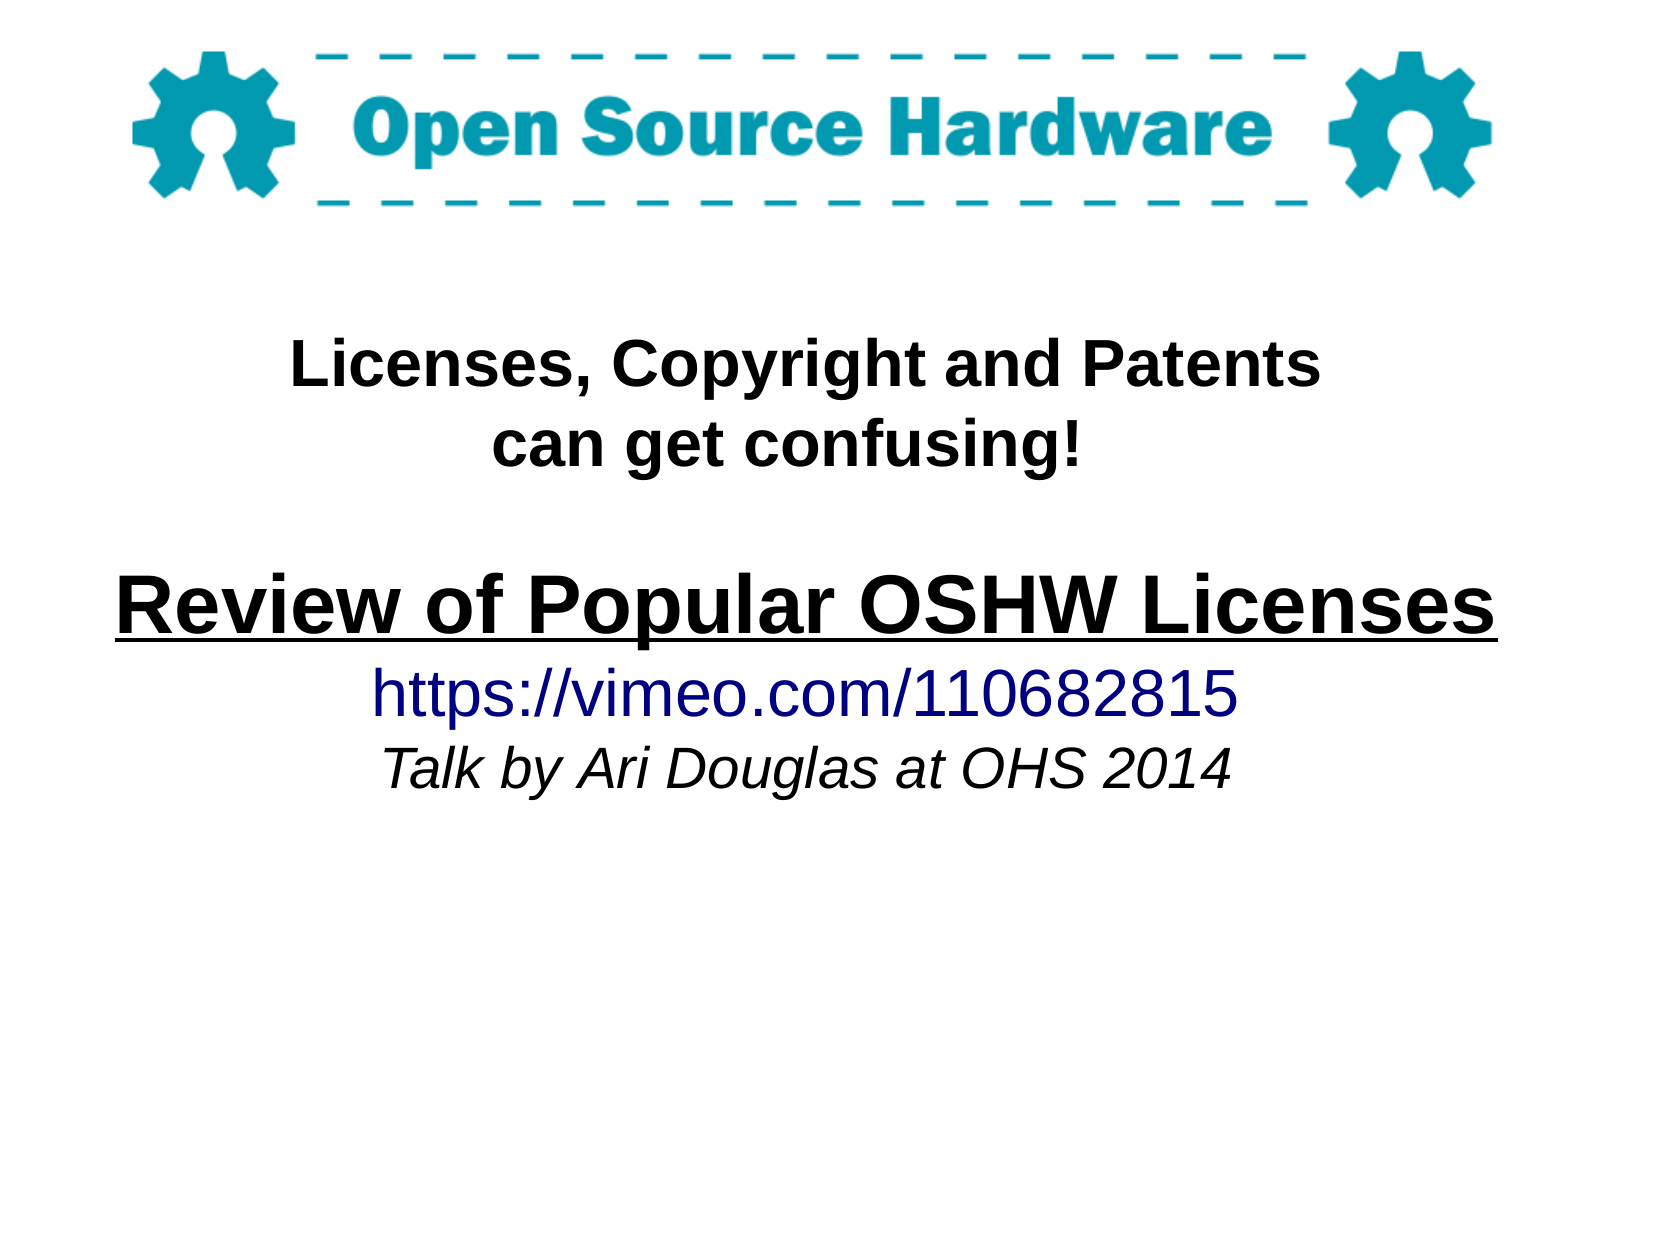

Licenses, Copyright and Patents
can get confusing!
Review of Popular OSHW Licenses
https://vimeo.com/110682815
Talk by Ari Douglas at OHS 2014